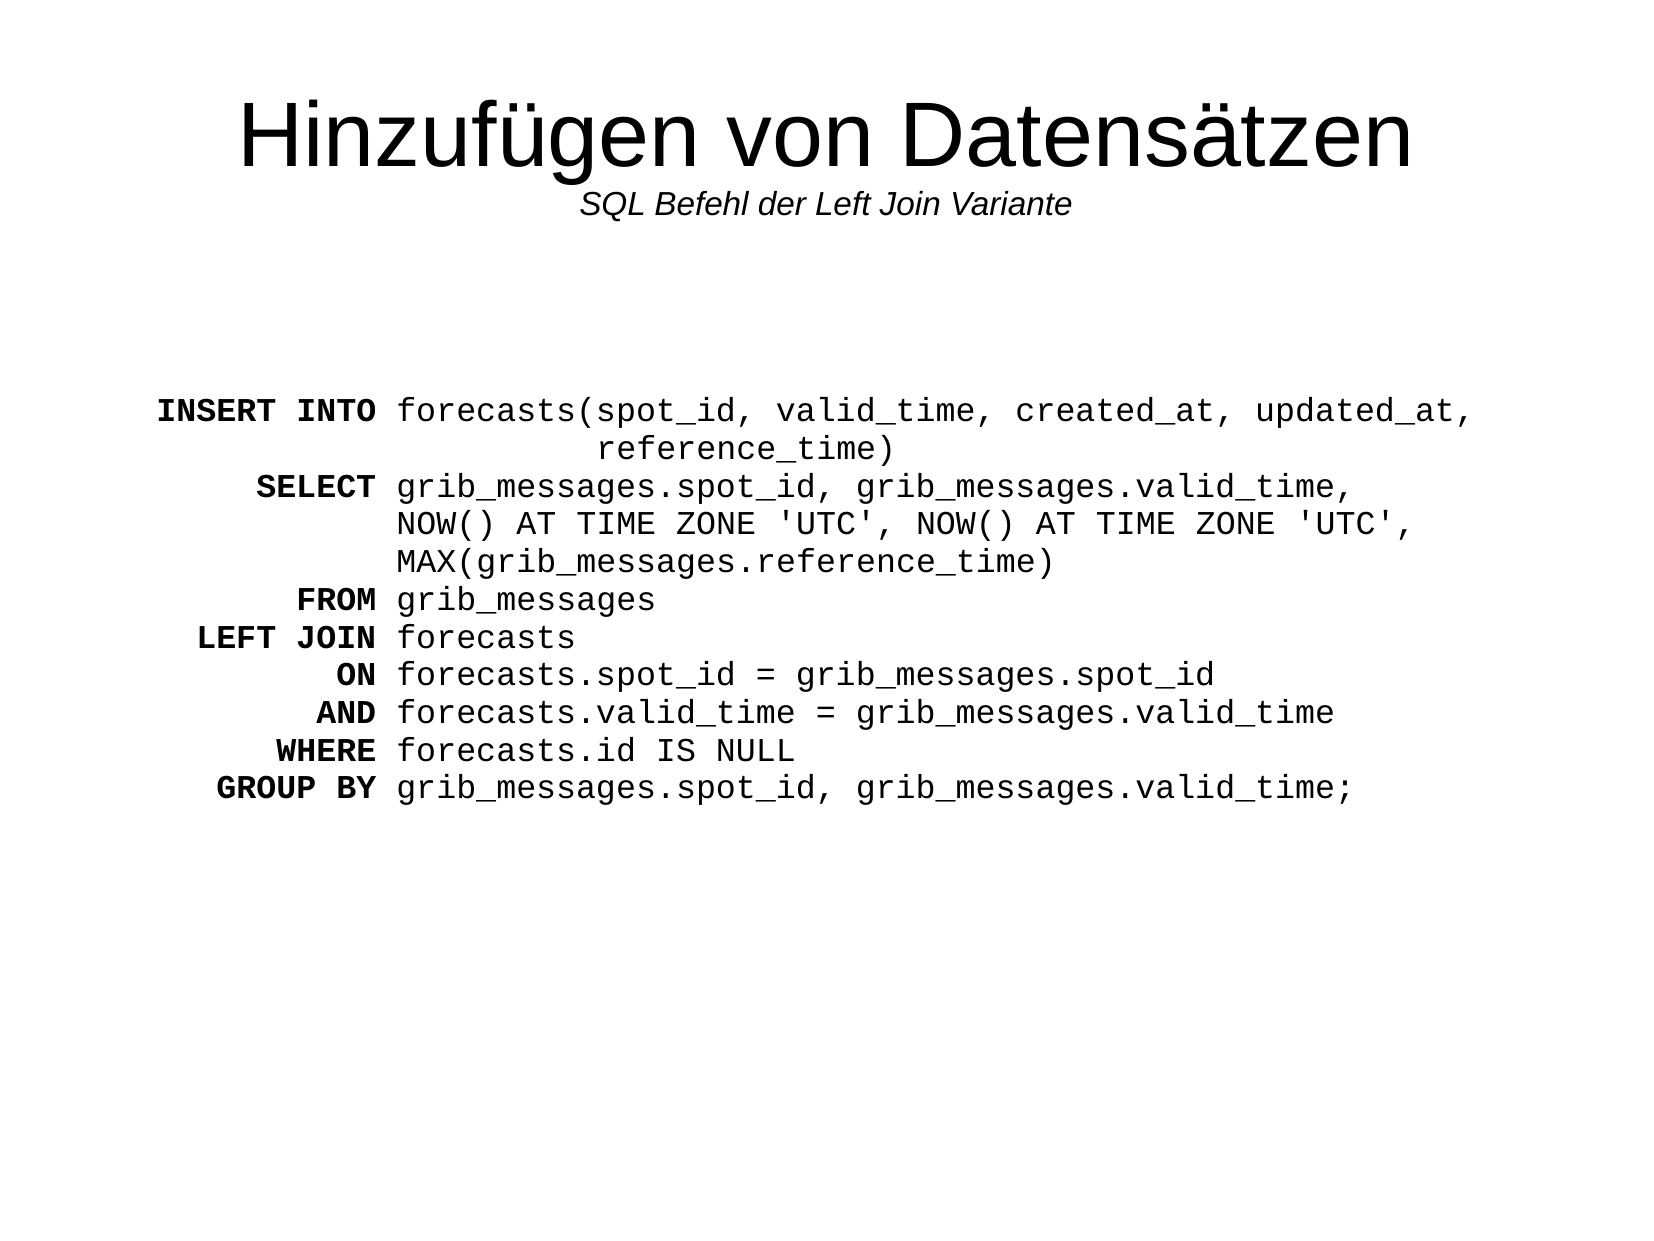

Hinzufügen von Datensätzen
SQL Befehl der Left Join Variante
# INSERT INTO forecasts(spot_id, valid_time, created_at, updated_at,
 reference_time)
 SELECT grib_messages.spot_id, grib_messages.valid_time,
 NOW() AT TIME ZONE 'UTC', NOW() AT TIME ZONE 'UTC',
 MAX(grib_messages.reference_time)
 FROM grib_messages
 LEFT JOIN forecasts
 ON forecasts.spot_id = grib_messages.spot_id
 AND forecasts.valid_time = grib_messages.valid_time
 WHERE forecasts.id IS NULL
 GROUP BY grib_messages.spot_id, grib_messages.valid_time;